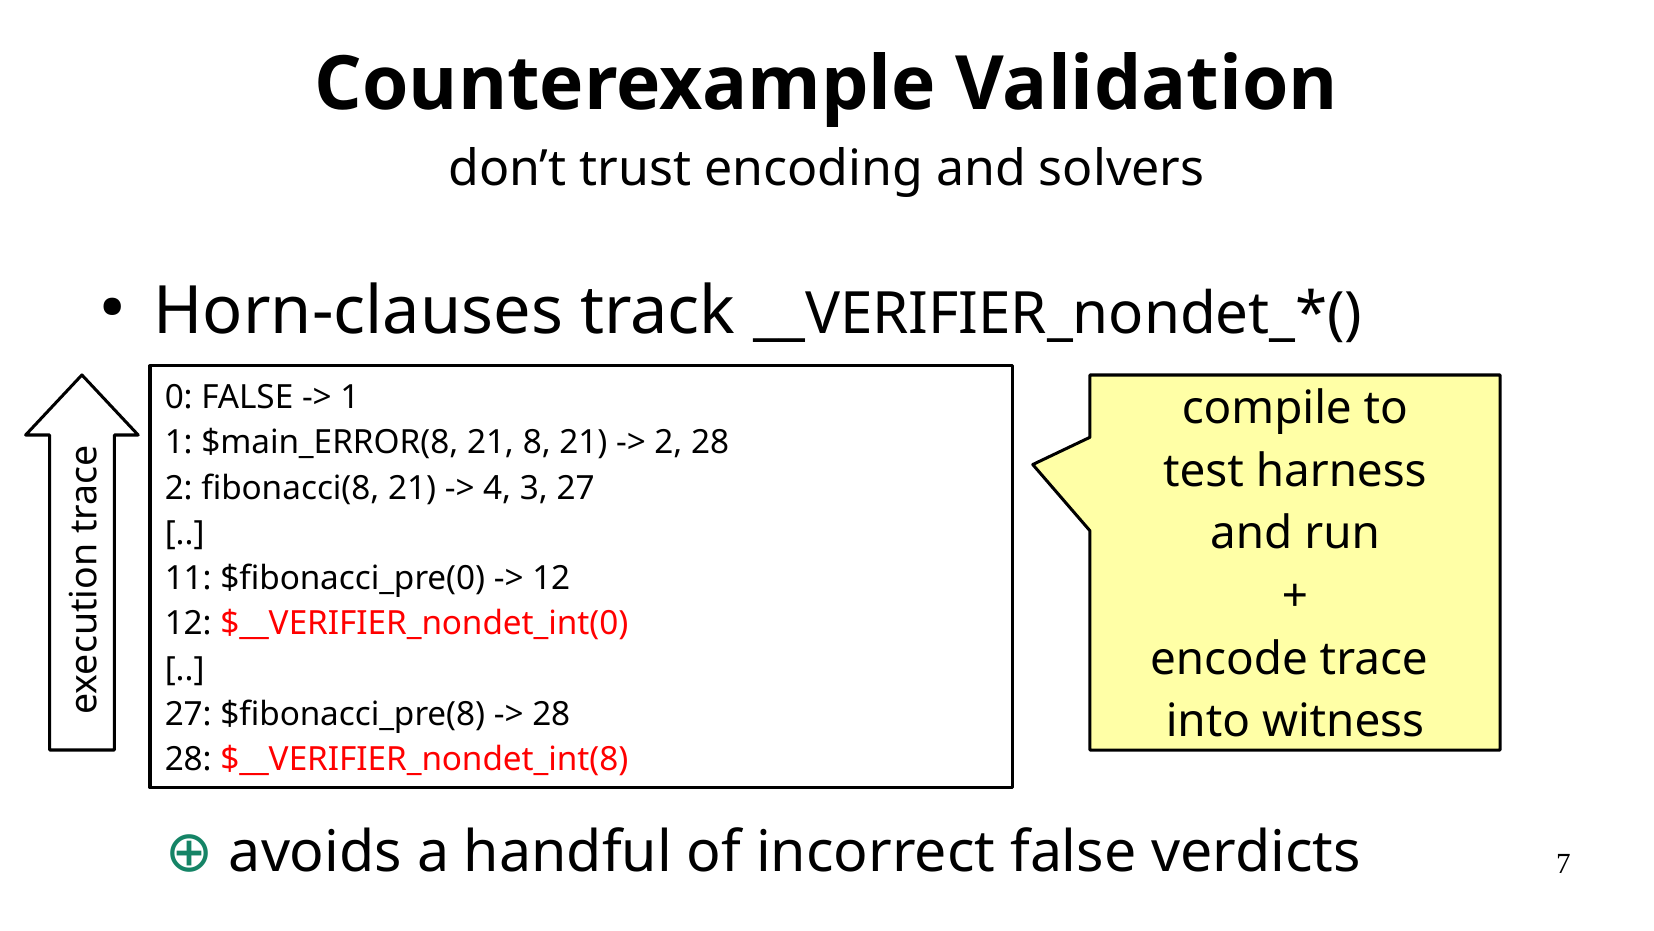

# Counterexample Validation don’t trust encoding and solvers
Horn-clauses track __VERIFIER_nondet_*()
0: FALSE -> 1
1: $main_ERROR(8, 21, 8, 21) -> 2, 28
2: fibonacci(8, 21) -> 4, 3, 27
[..]
11: $fibonacci_pre(0) -> 12
12: $__VERIFIER_nondet_int(0)
[..]
27: $fibonacci_pre(8) -> 28
28: $__VERIFIER_nondet_int(8)
compile to
test harness
and run
+
encode trace
into witness
execution trace
⊕ avoids a handful of incorrect false verdicts
Korn (SV-COMP 2021)
7